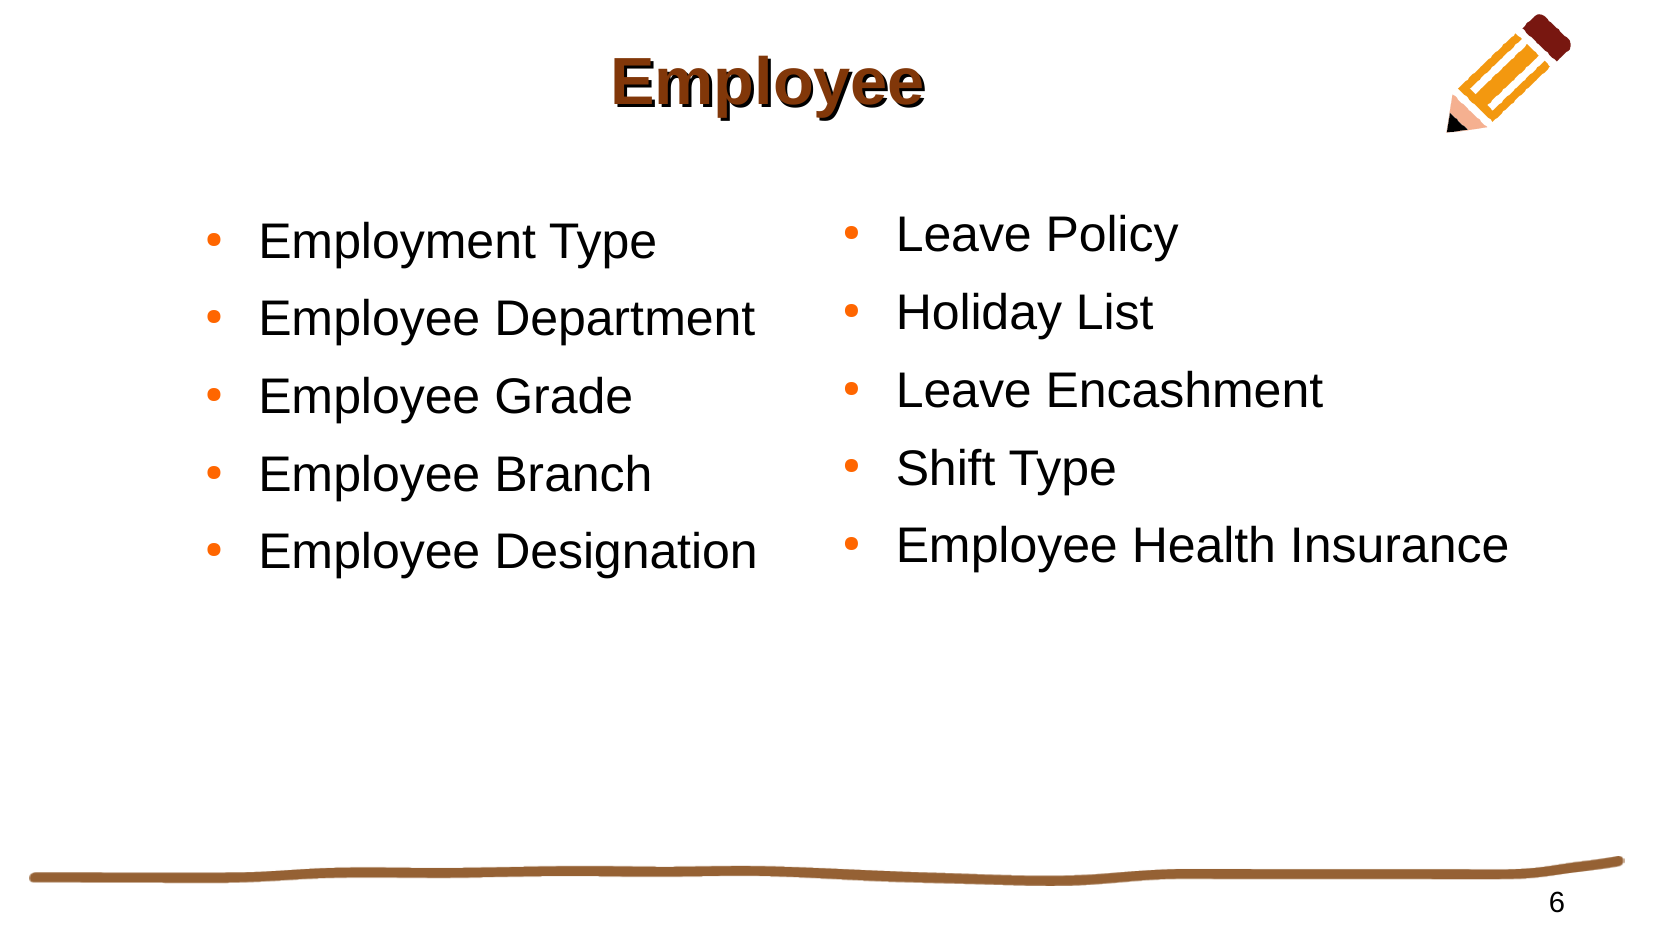

# Employee
Leave Policy
Holiday List
Leave Encashment
Shift Type
Employee Health Insurance
Employment Type
Employee Department
Employee Grade
Employee Branch
Employee Designation
6